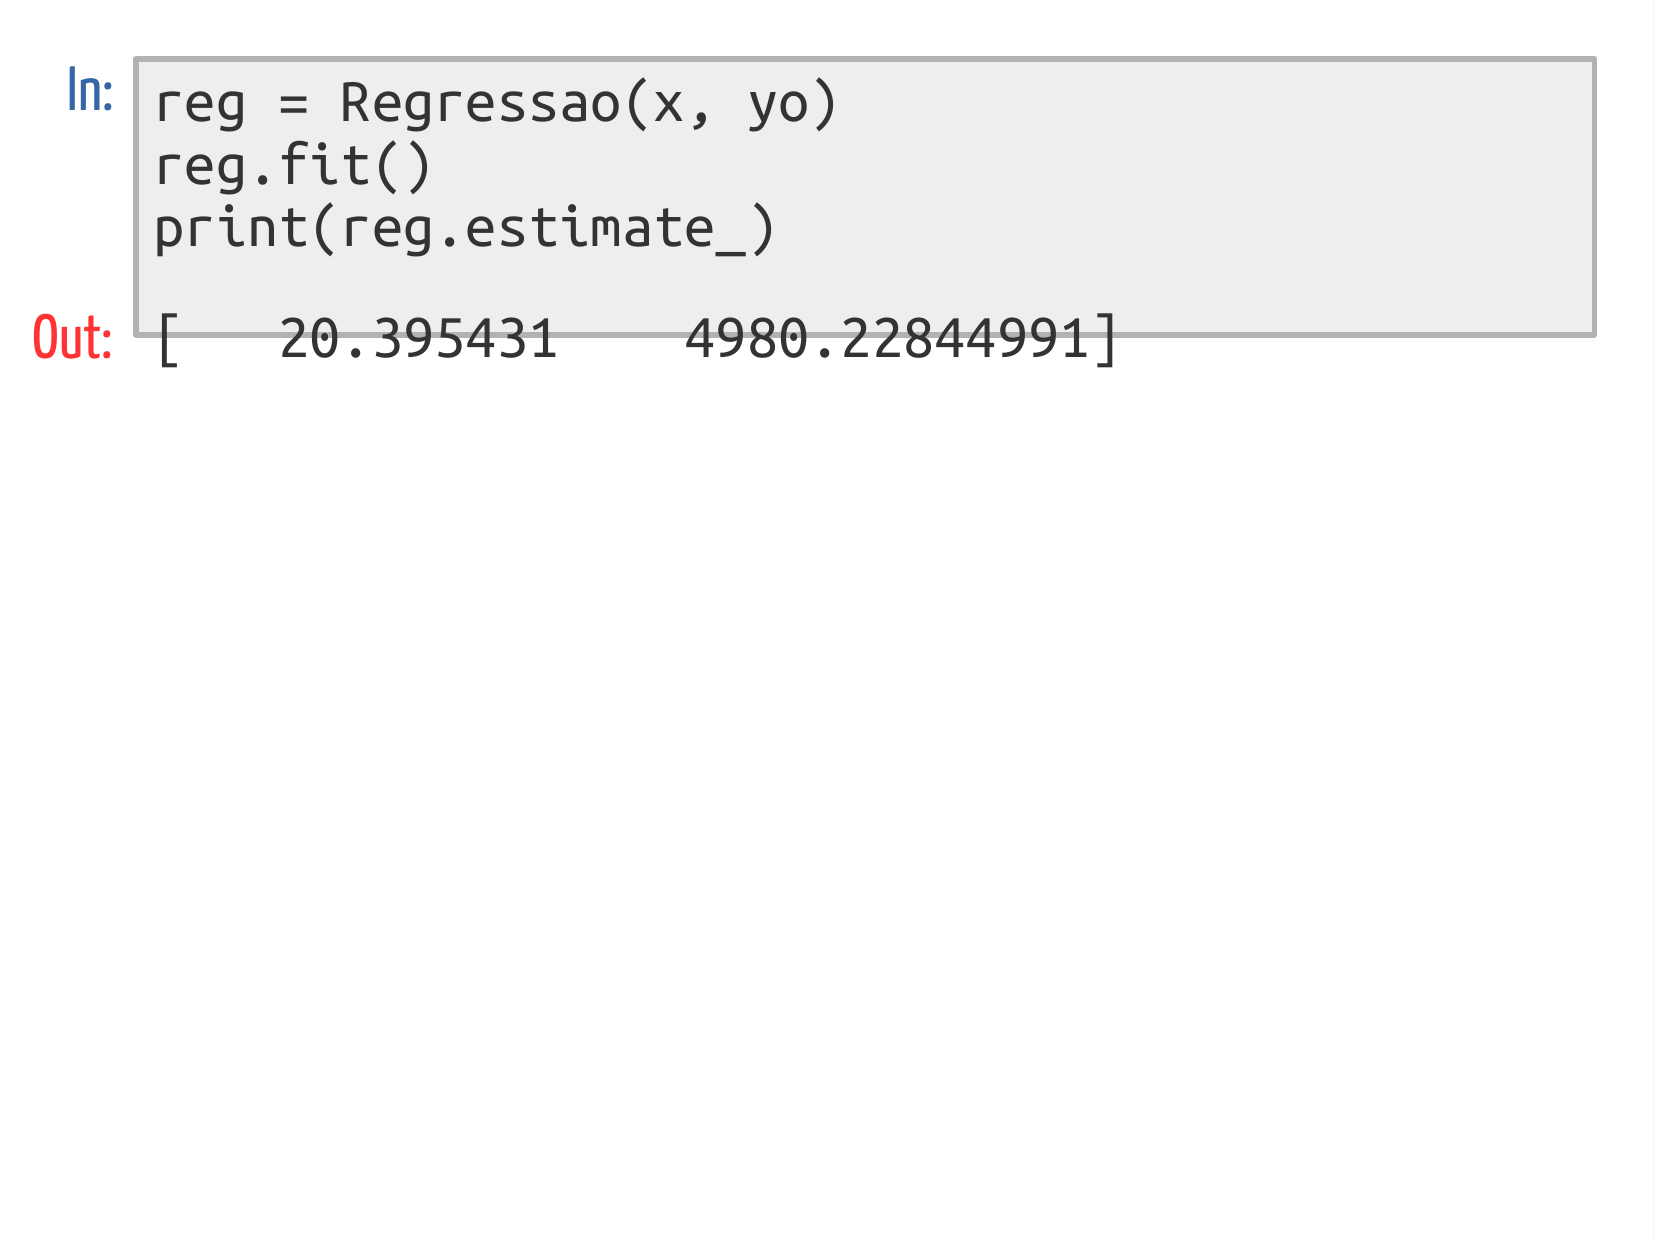

# In:
reg = Regressao(x, yo)
reg.fit()
print(reg.estimate_)
Out:
[ 20.395431 4980.22844991]